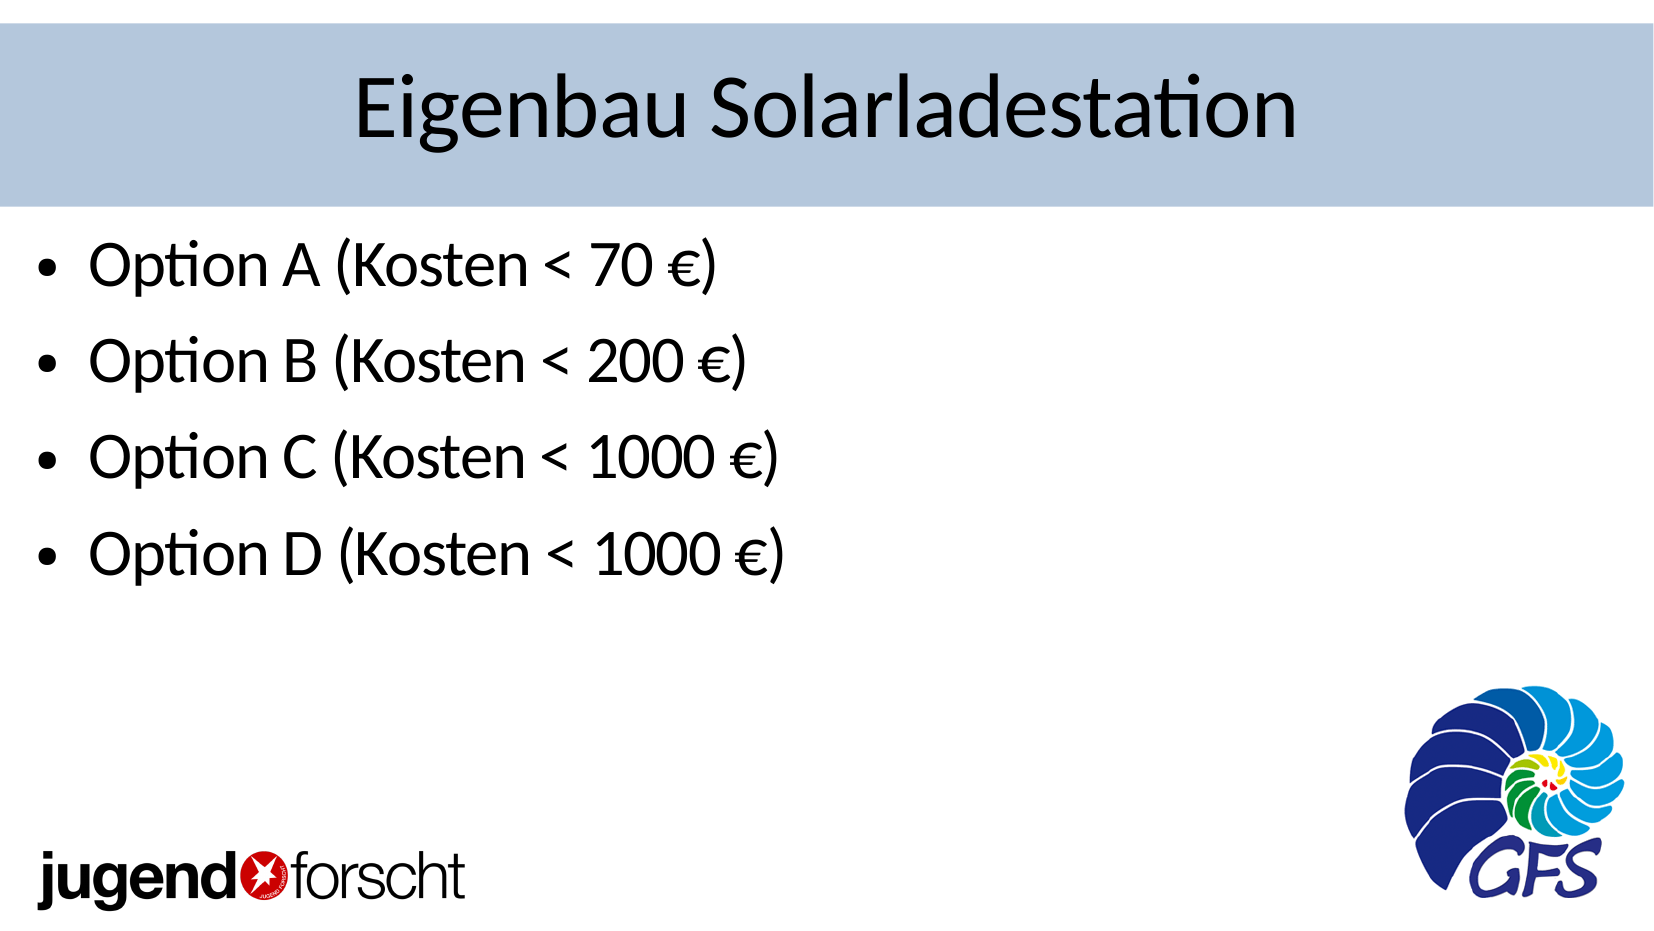

# Eigenbau Solarladestation
Option A (Kosten < 70 €)
Option B (Kosten < 200 €)
Option C (Kosten < 1000 €)
Option D (Kosten < 1000 €)